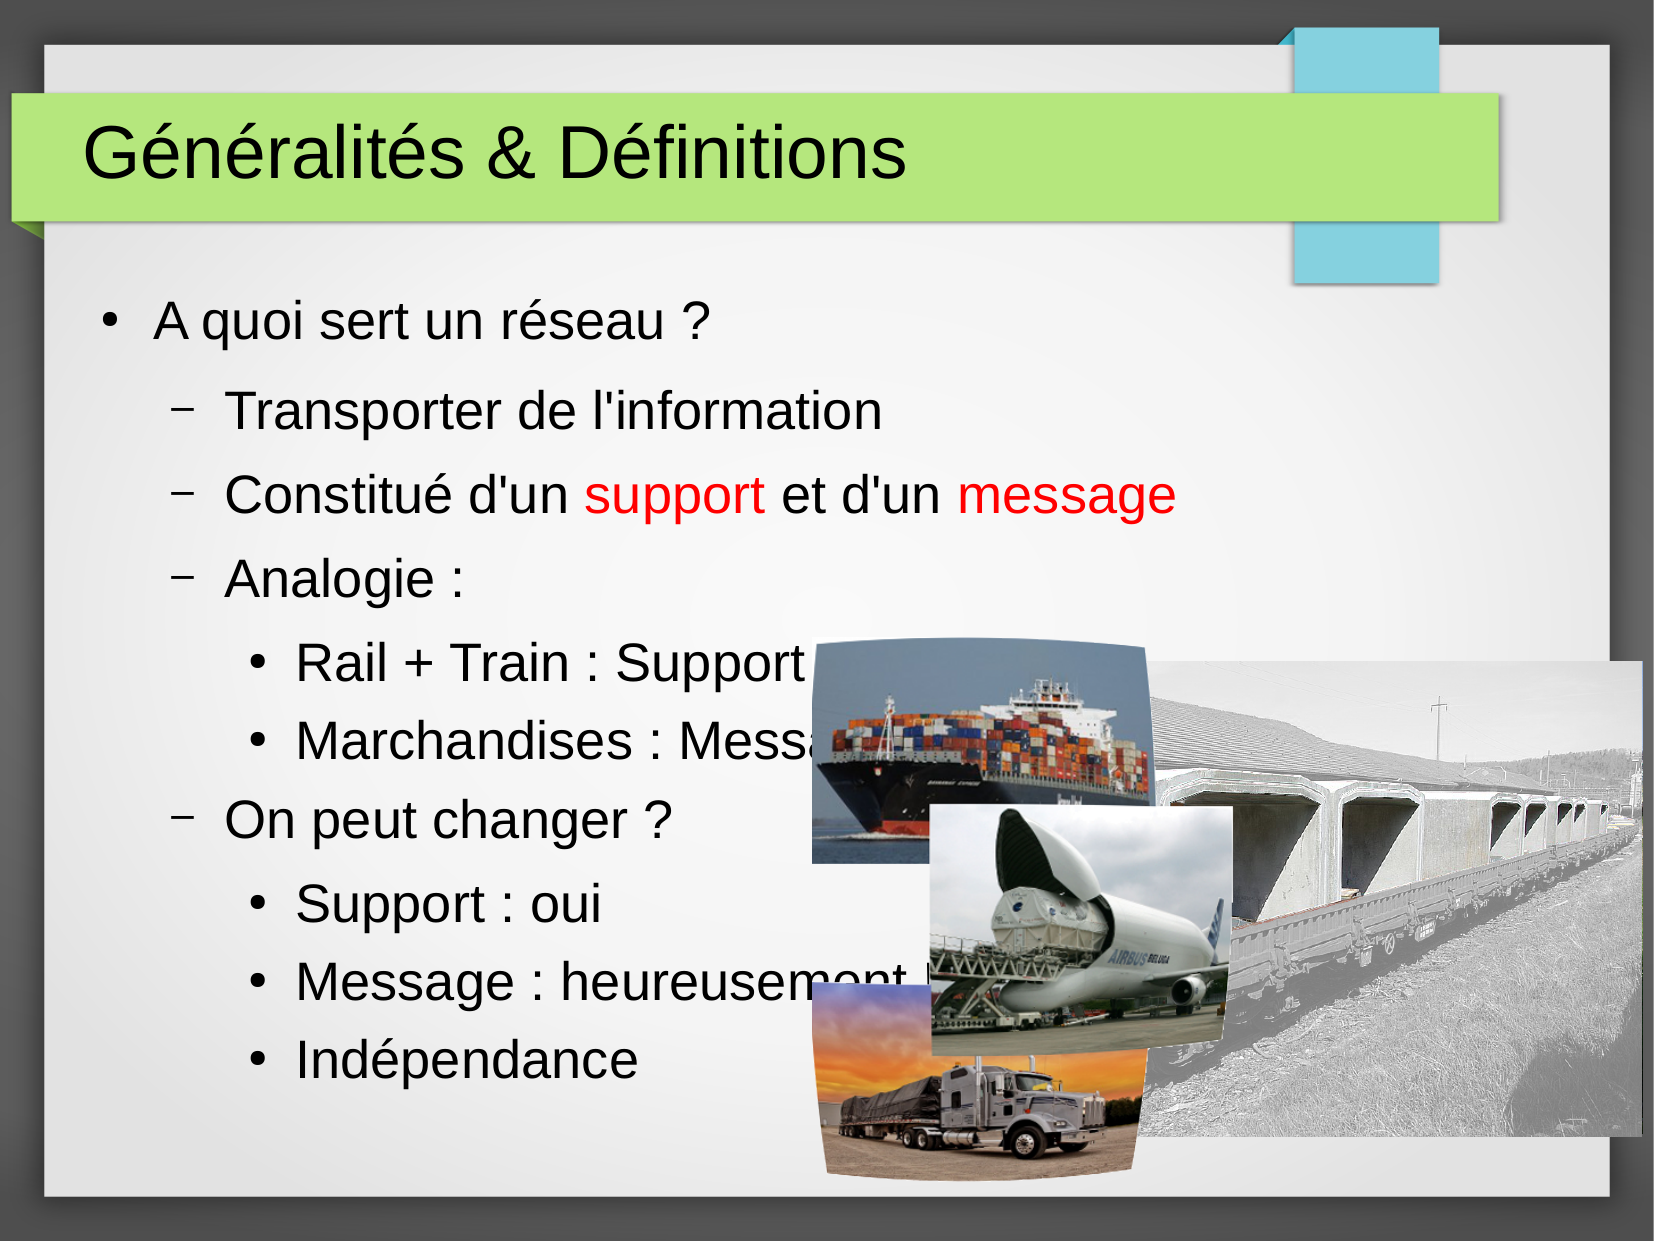

# Généralités & Définitions
A quoi sert un réseau ?
Transporter de l'information
Constitué d'un support et d'un message
Analogie :
Rail + Train : Support
Marchandises : Message
On peut changer ?
Support : oui
Message : heureusement !
Indépendance